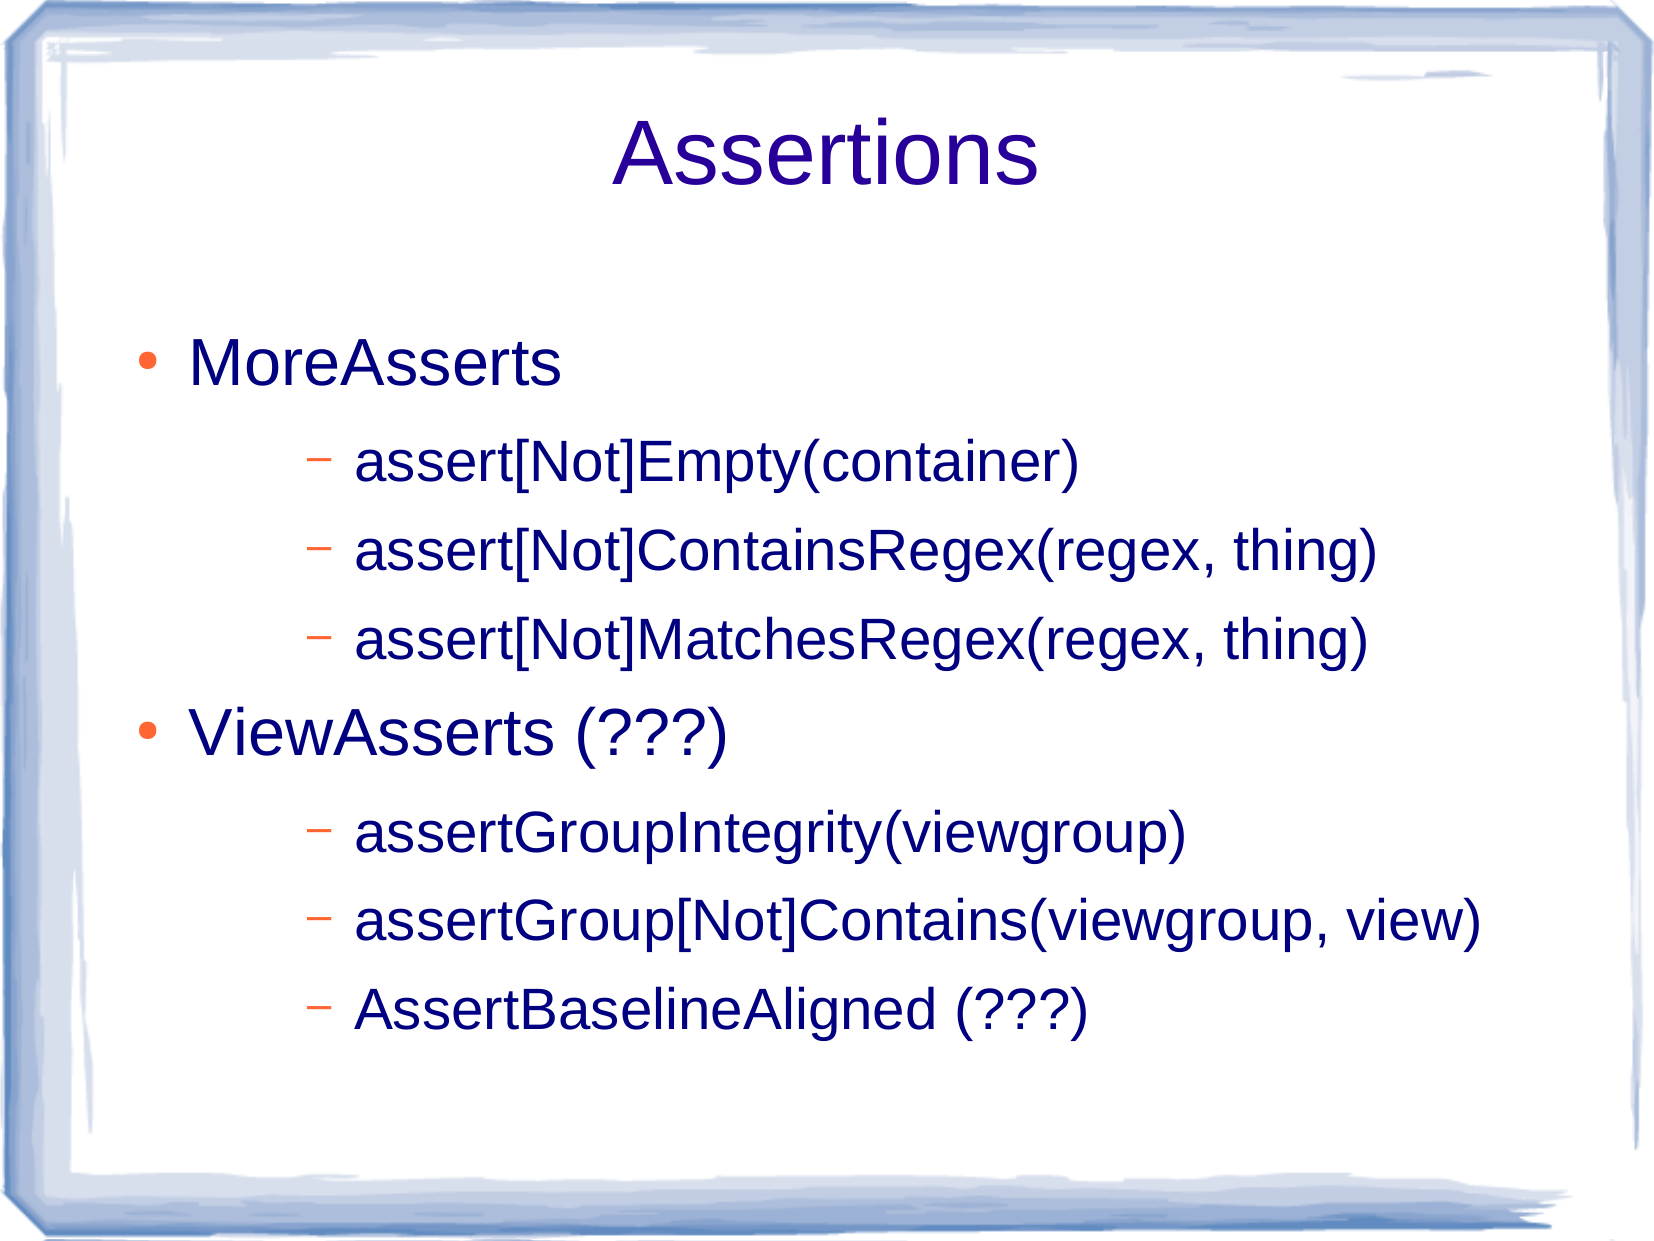

# Assertions
MoreAsserts
assert[Not]Empty(container)
assert[Not]ContainsRegex(regex, thing)
assert[Not]MatchesRegex(regex, thing)
ViewAsserts (???)
assertGroupIntegrity(viewgroup)
assertGroup[Not]Contains(viewgroup, view)
AssertBaselineAligned (???)